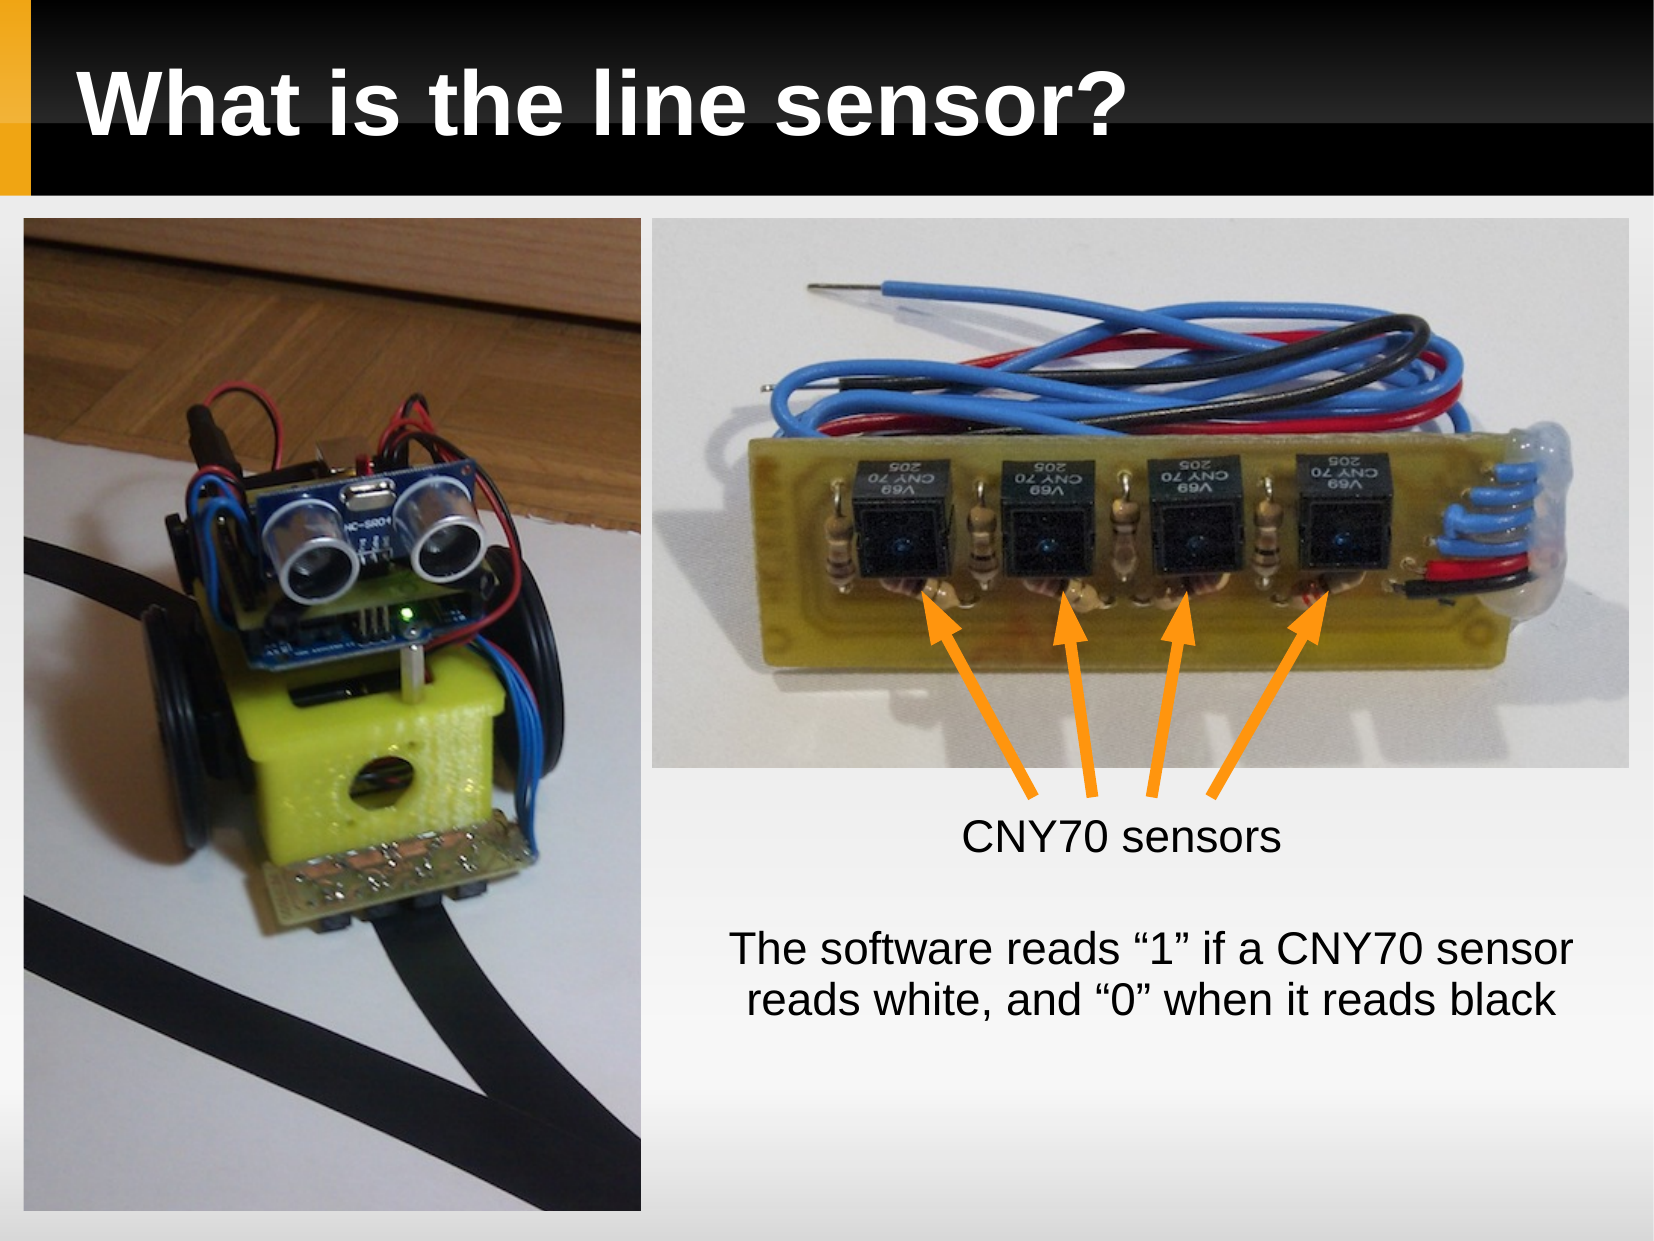

# What is the line sensor?
CNY70 sensors
The software reads “1” if a CNY70 sensor reads white, and “0” when it reads black